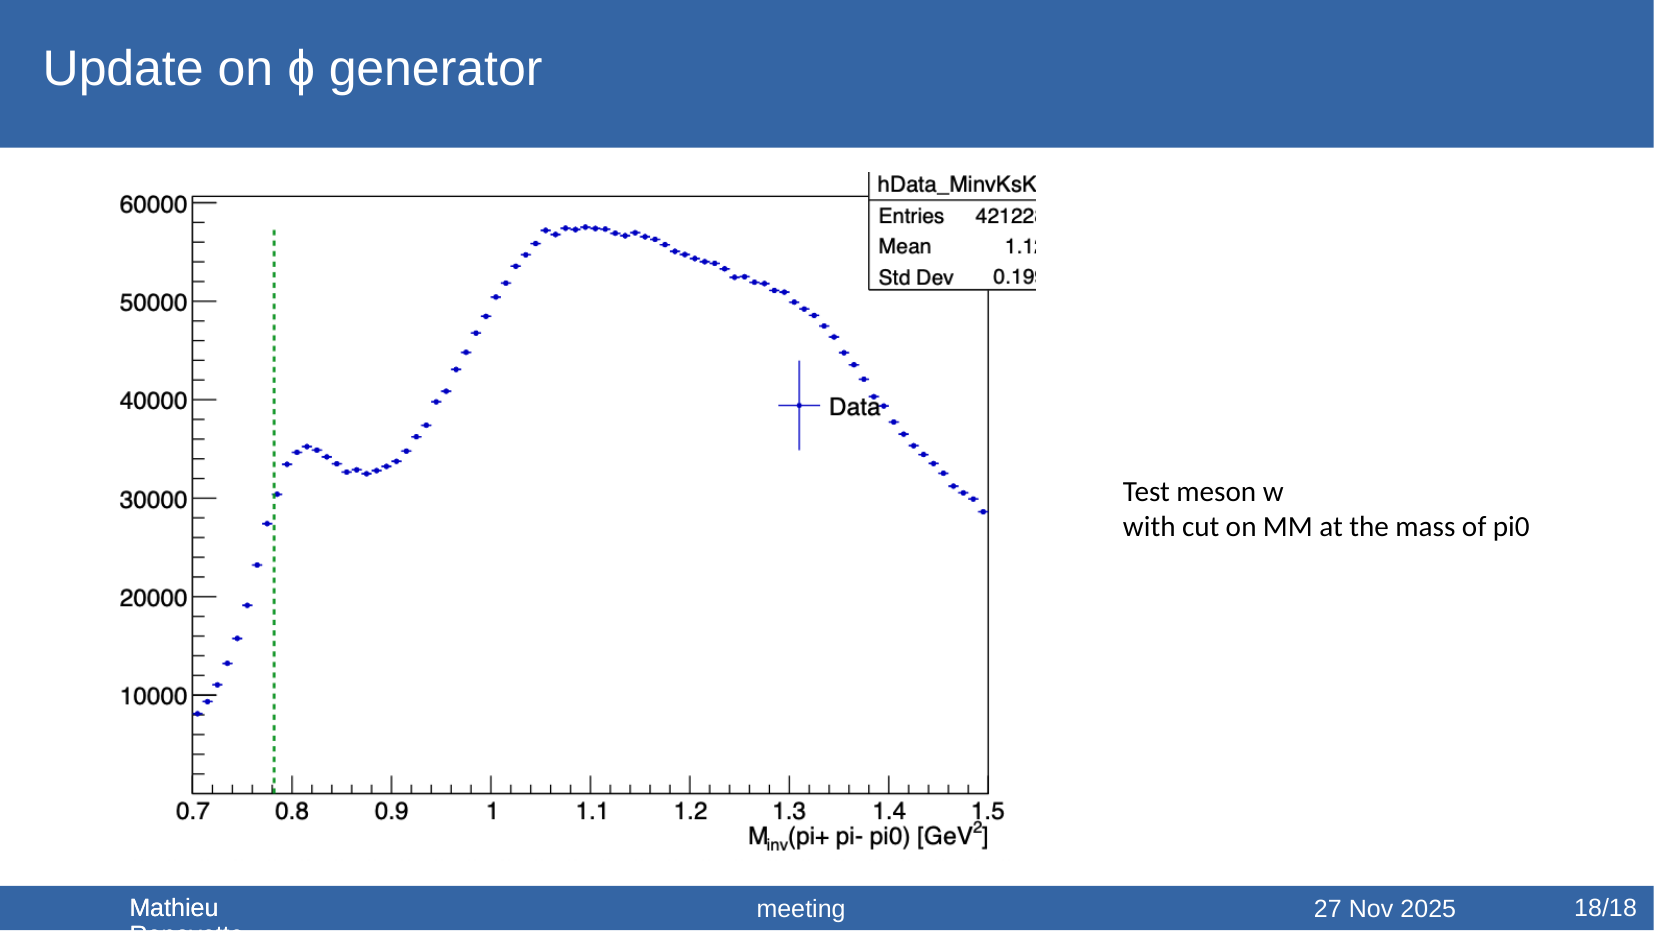

Update on ɸ generator
Test meson w
with cut on MM at the mass of pi0
Mathieu Ronayette
18/18
Mathieu Ronayette
 meeting
27 Nov 2025